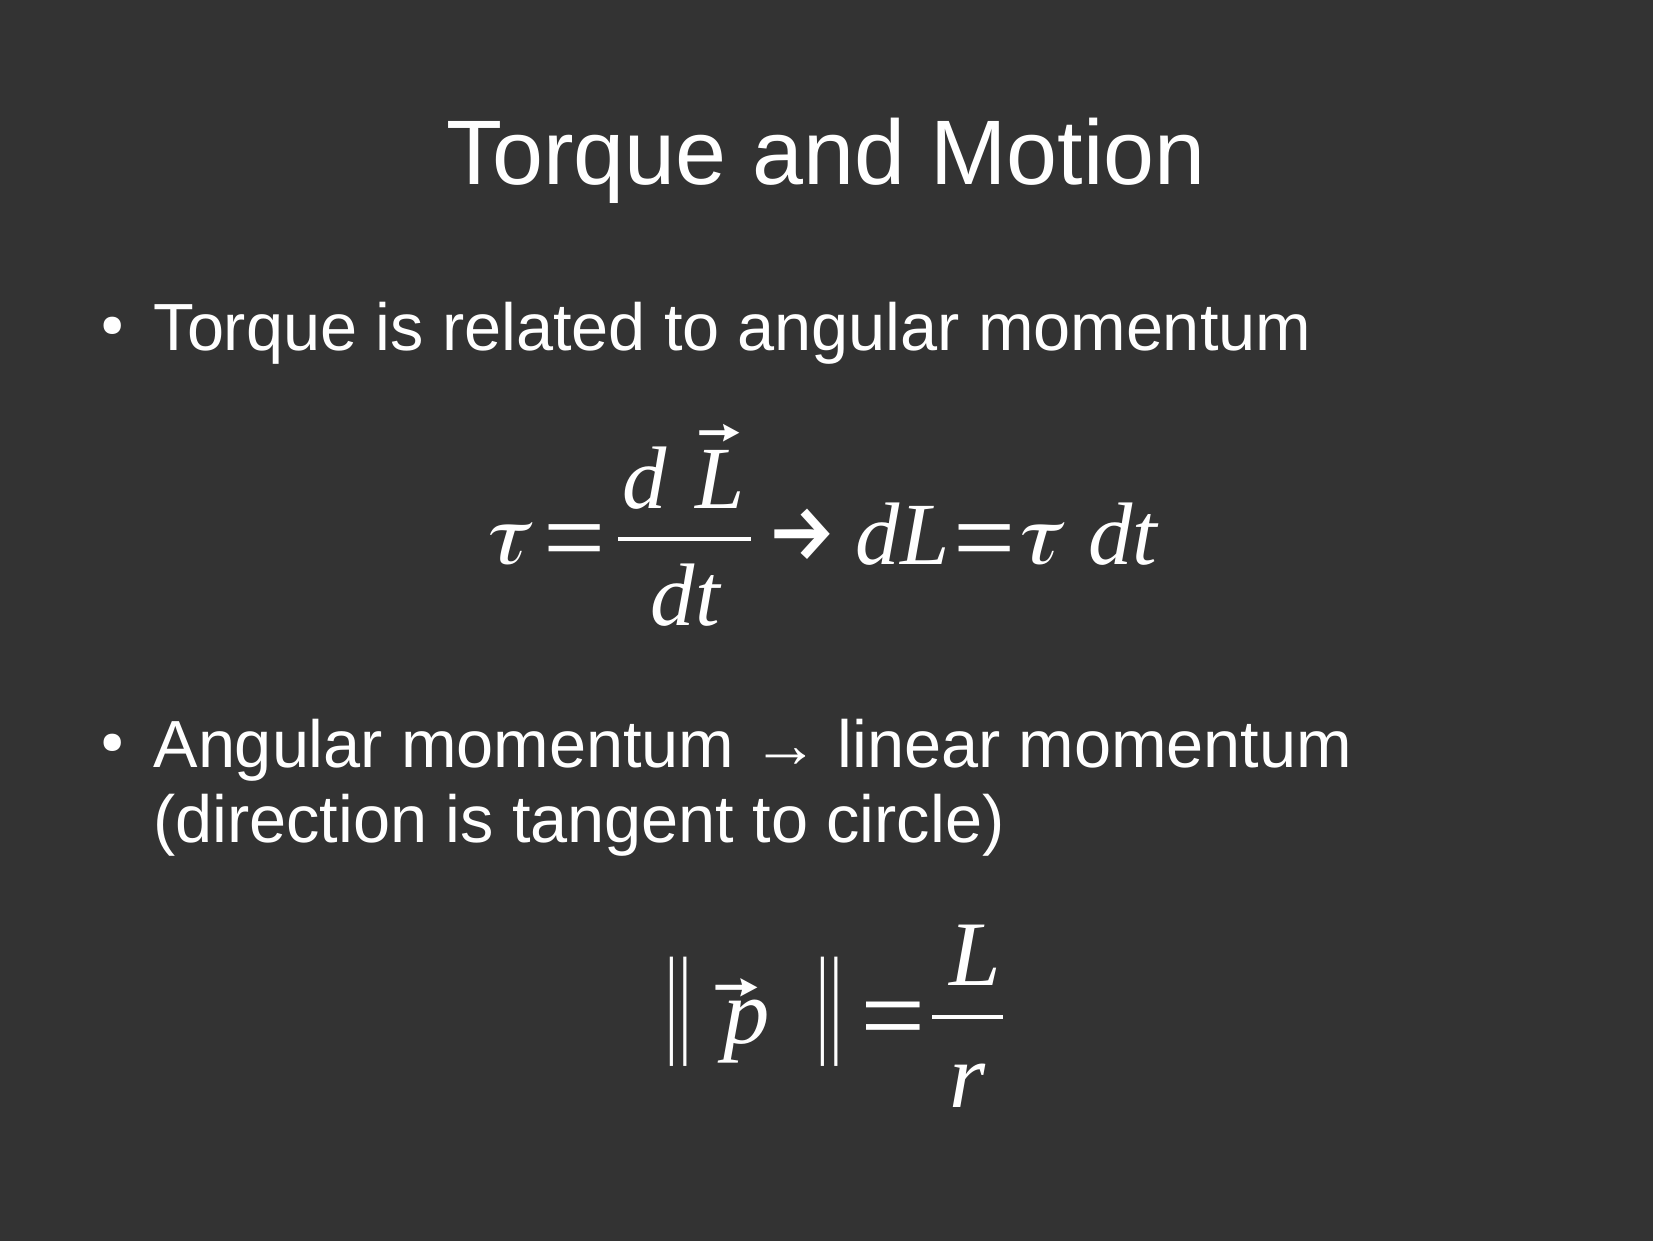

# Torque and Motion
Torque is related to angular momentum
Angular momentum → linear momentum (direction is tangent to circle)